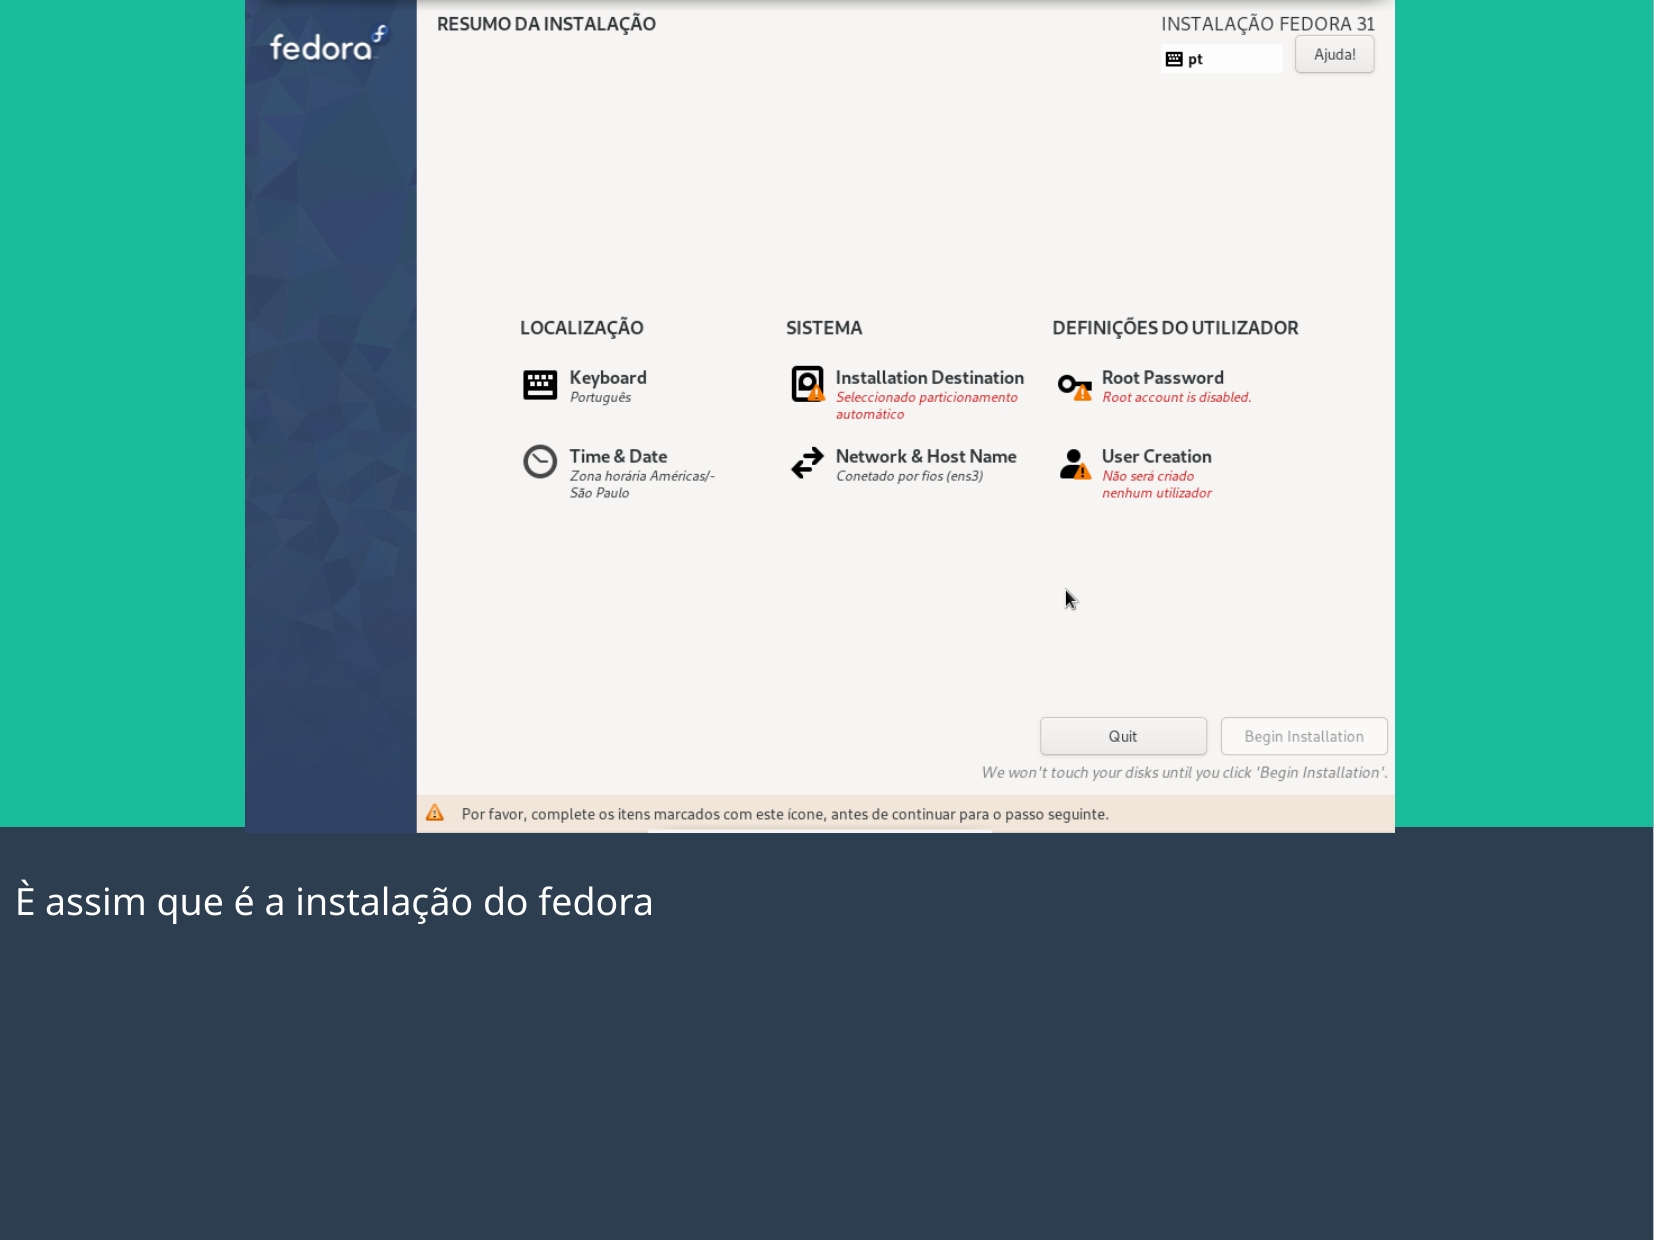

È assim que é a instalação do fedora